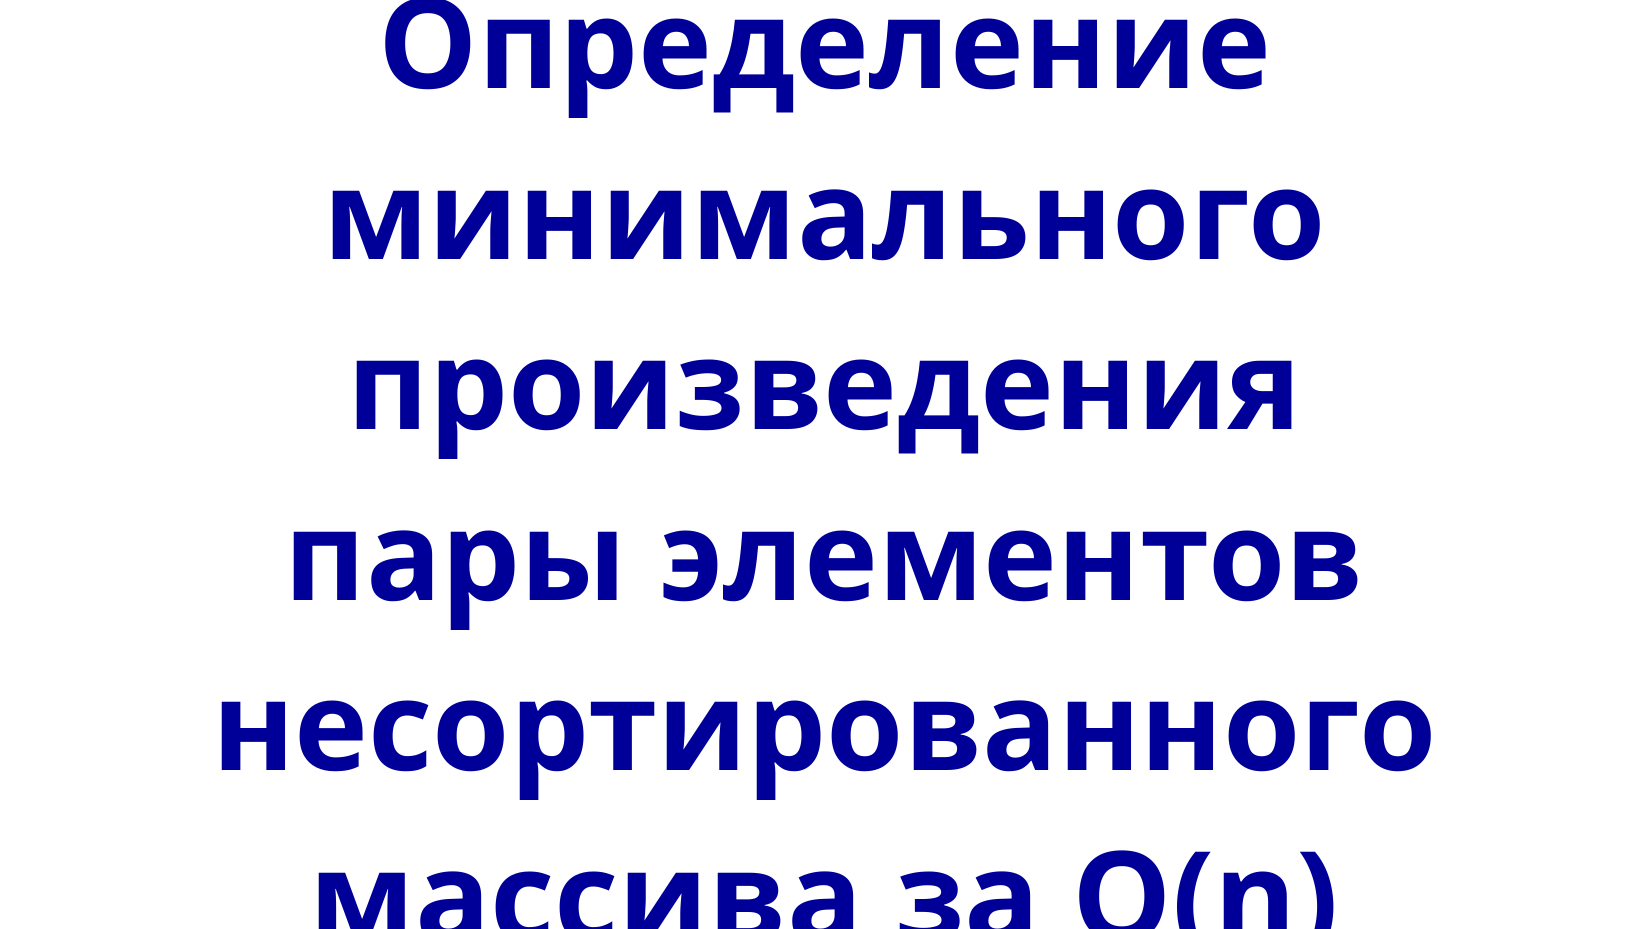

# Определение минимального произведения
пары элементов несортированного массива за O(n)